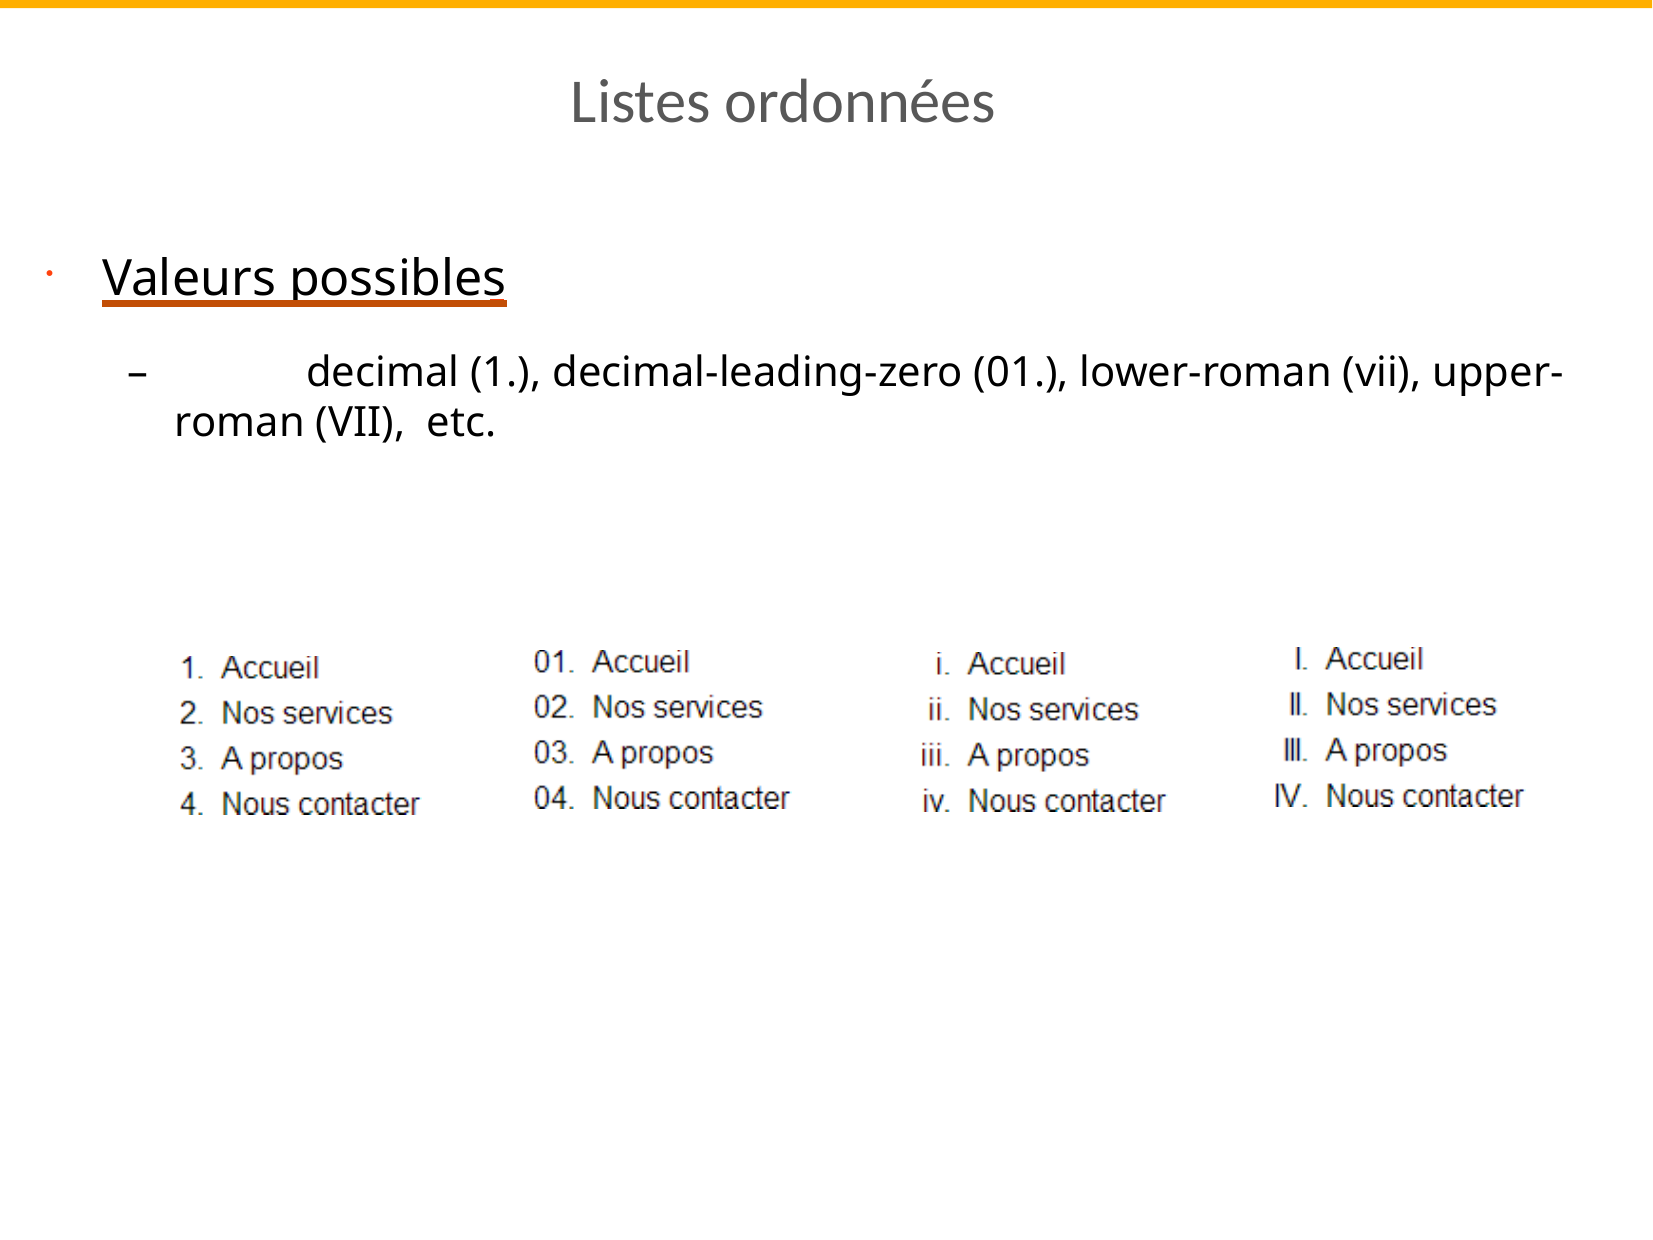

# Listes ordonnées
Valeurs possibles
–	decimal (1.), decimal-leading-zero (01.), lower-roman (vii), upper-roman (VII), etc.